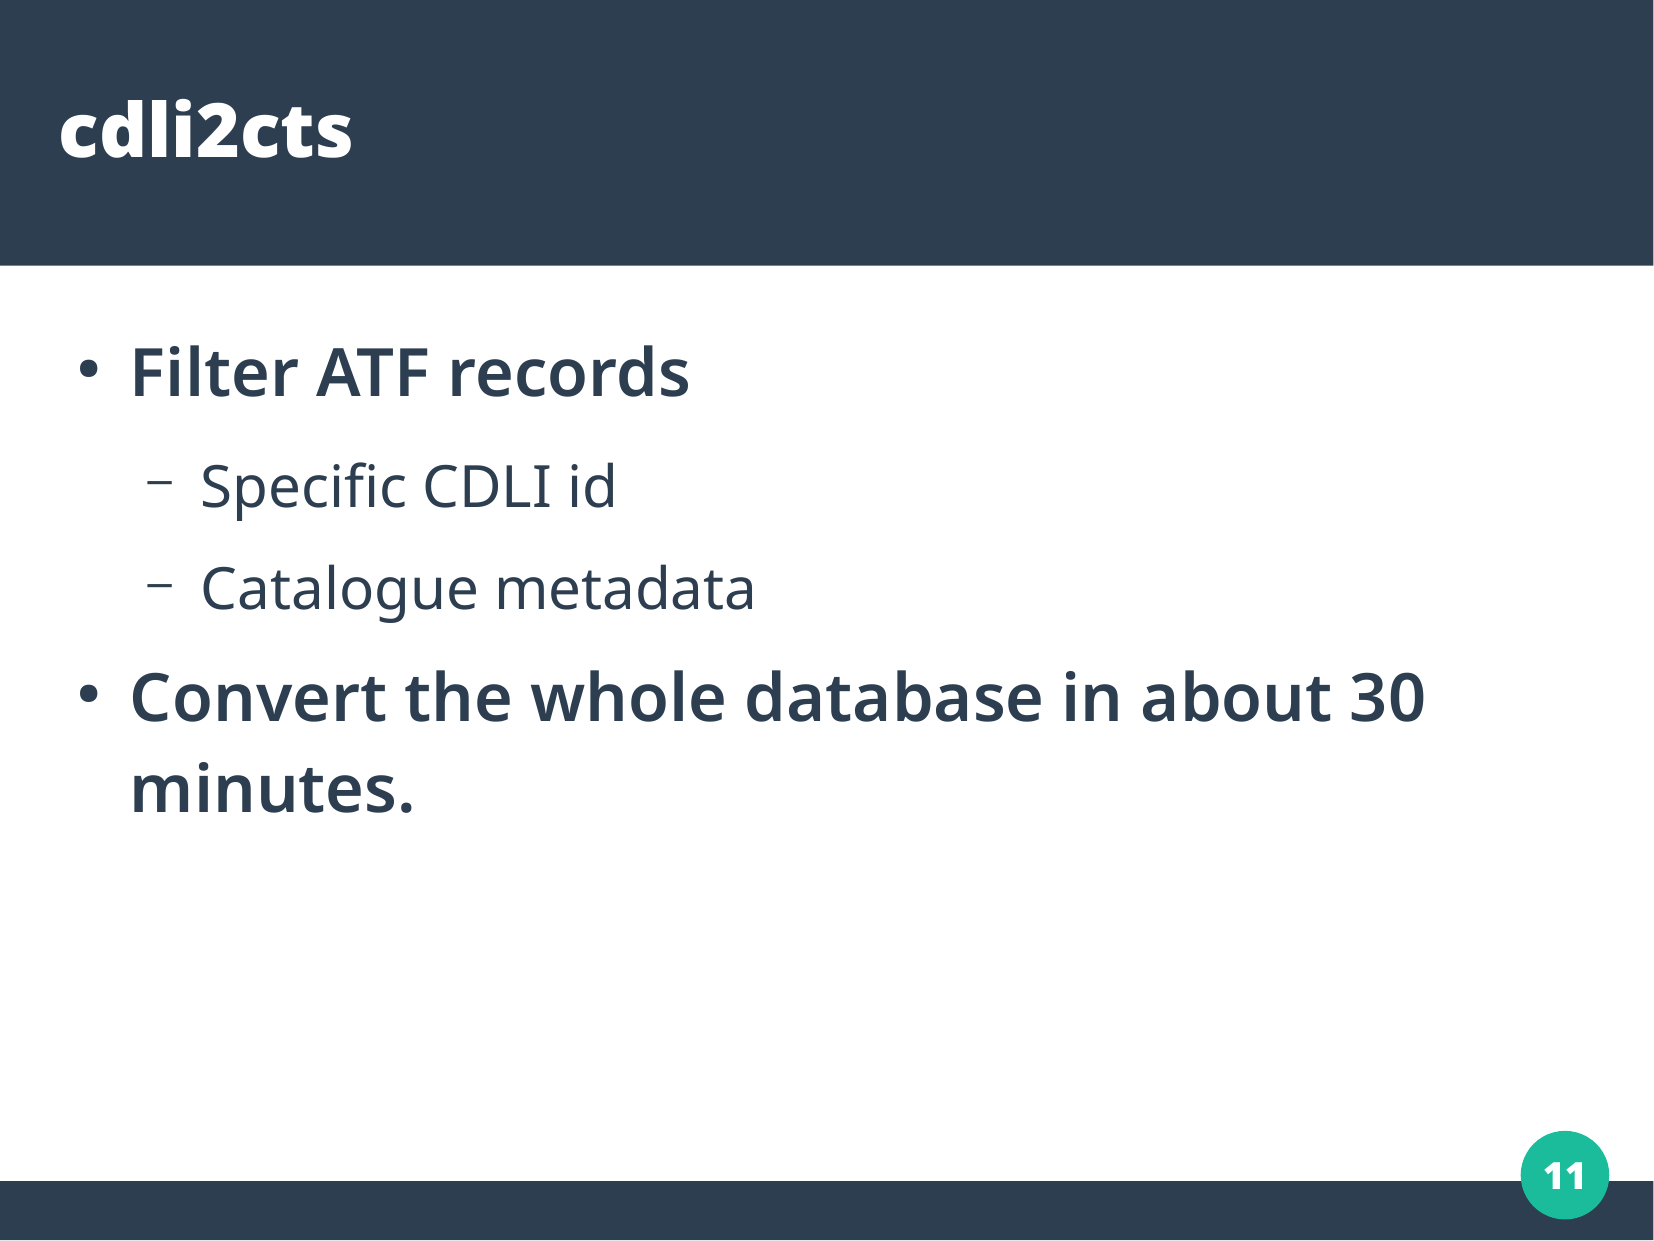

# cdli2cts
Filter ATF records
Specific CDLI id
Catalogue metadata
Convert the whole database in about 30 minutes.
11